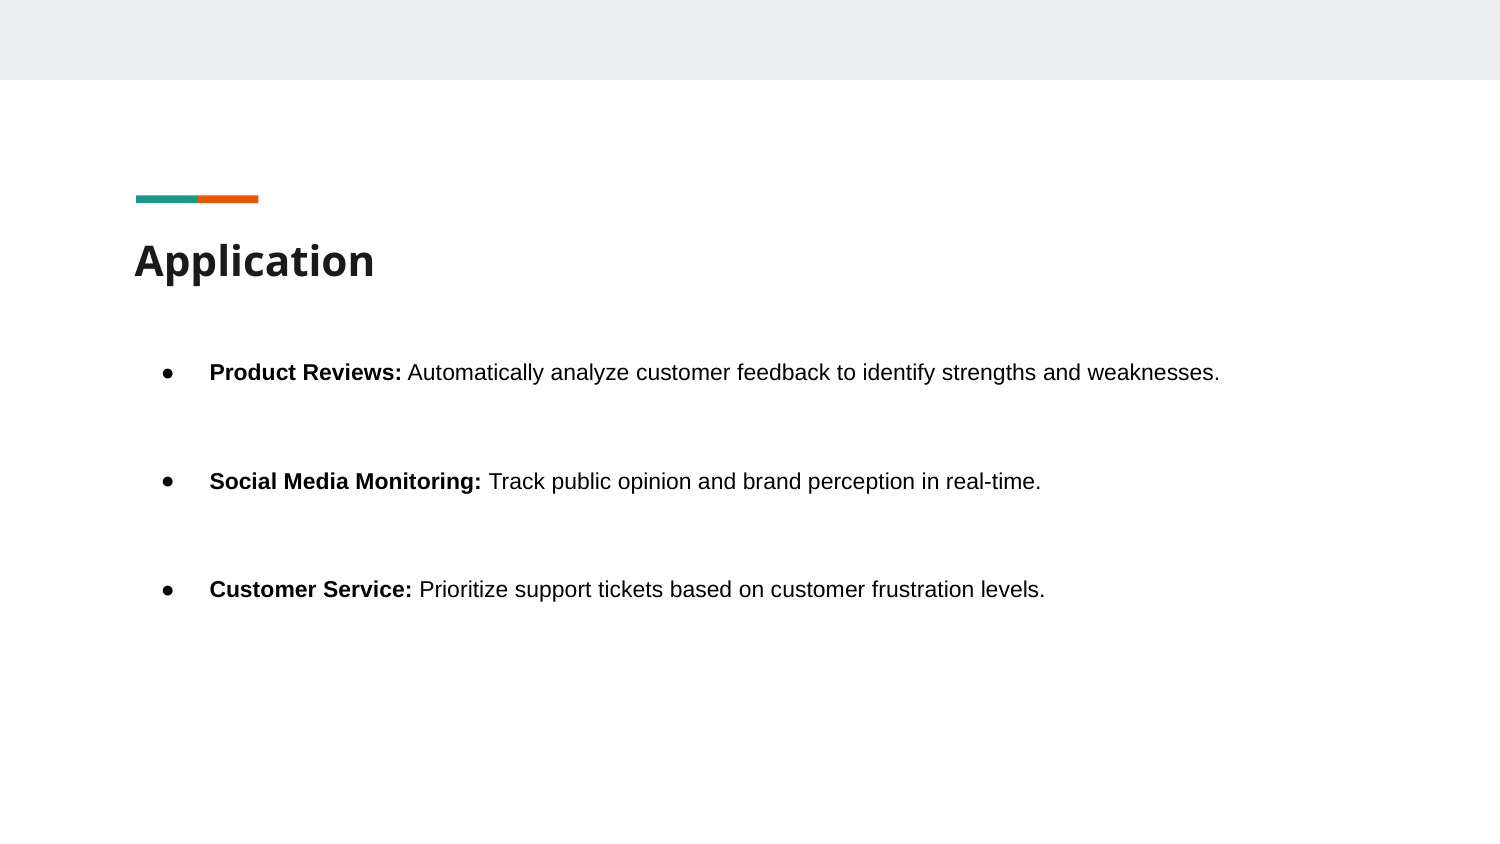

# Application
Product Reviews: Automatically analyze customer feedback to identify strengths and weaknesses.
Social Media Monitoring: Track public opinion and brand perception in real-time.
Customer Service: Prioritize support tickets based on customer frustration levels.